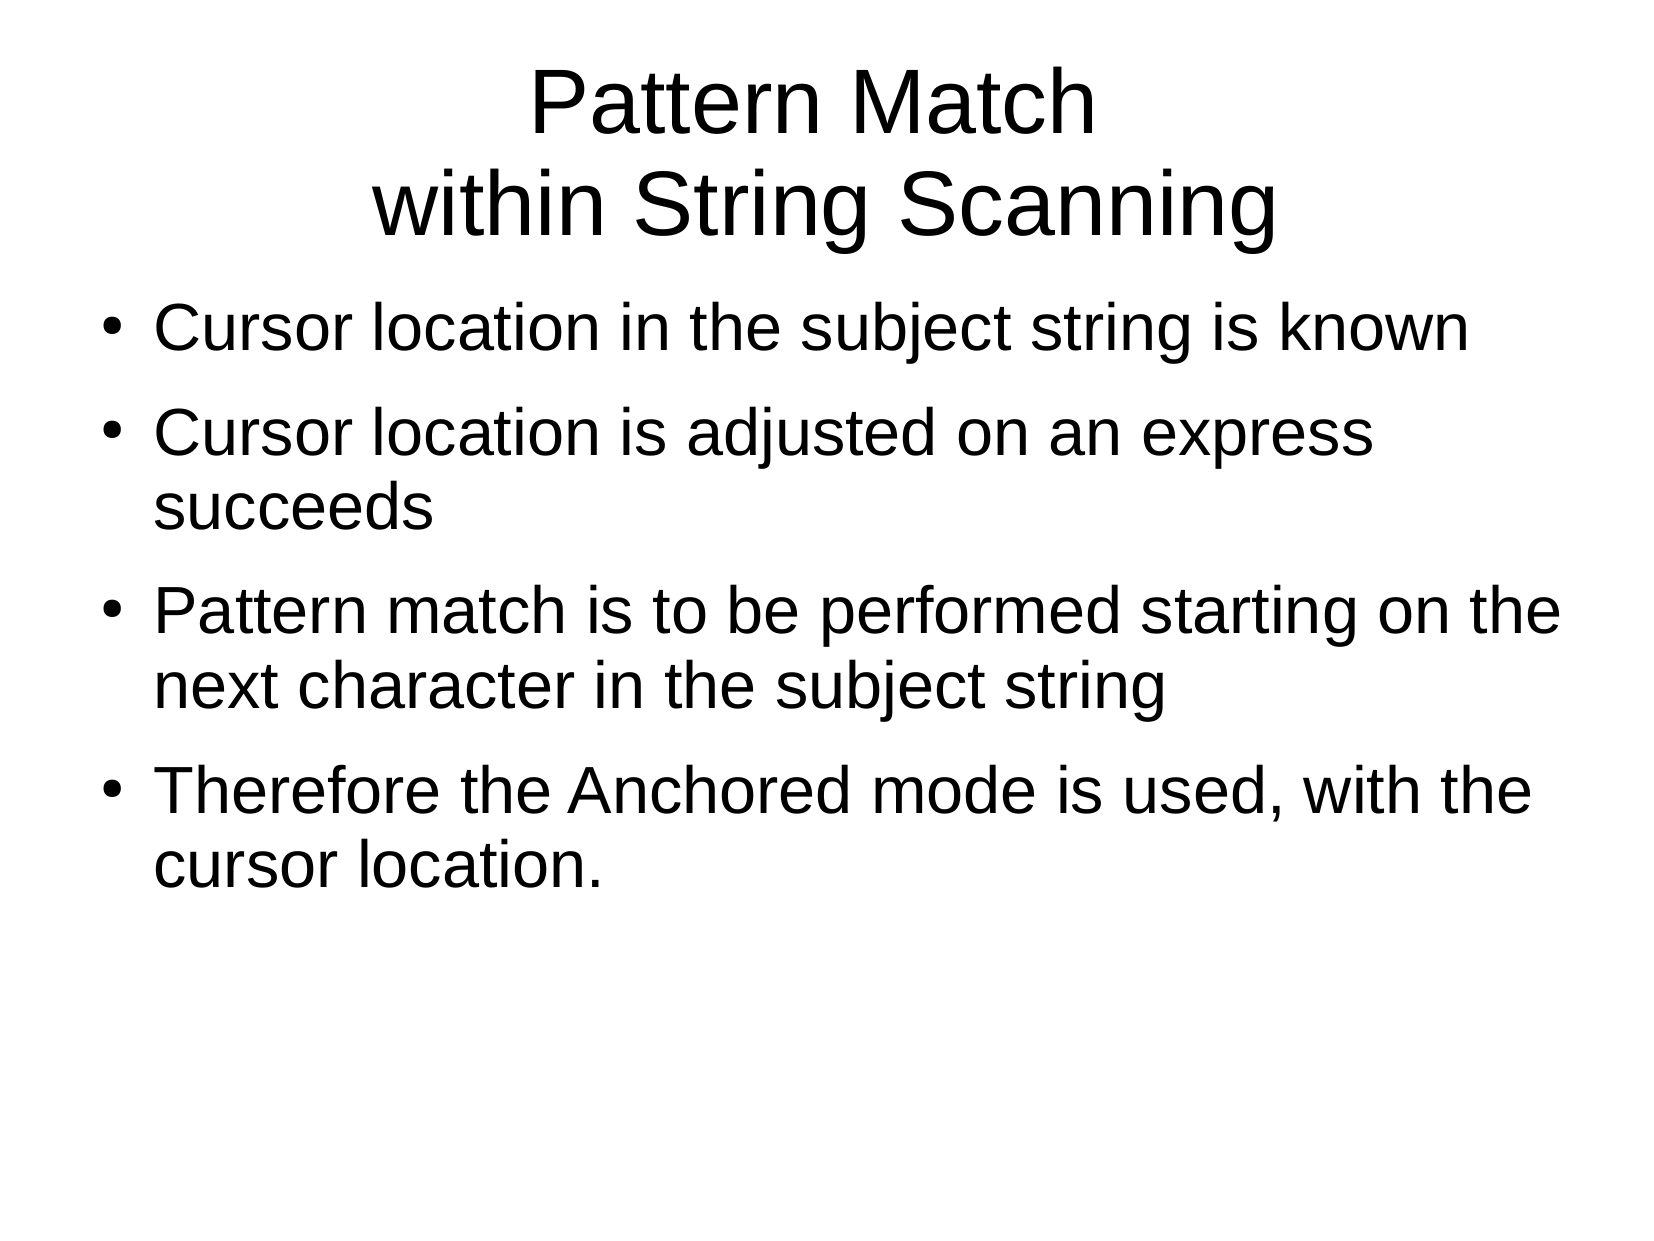

# Pattern Match within String Scanning
Cursor location in the subject string is known
Cursor location is adjusted on an express succeeds
Pattern match is to be performed starting on the next character in the subject string
Therefore the Anchored mode is used, with the cursor location.